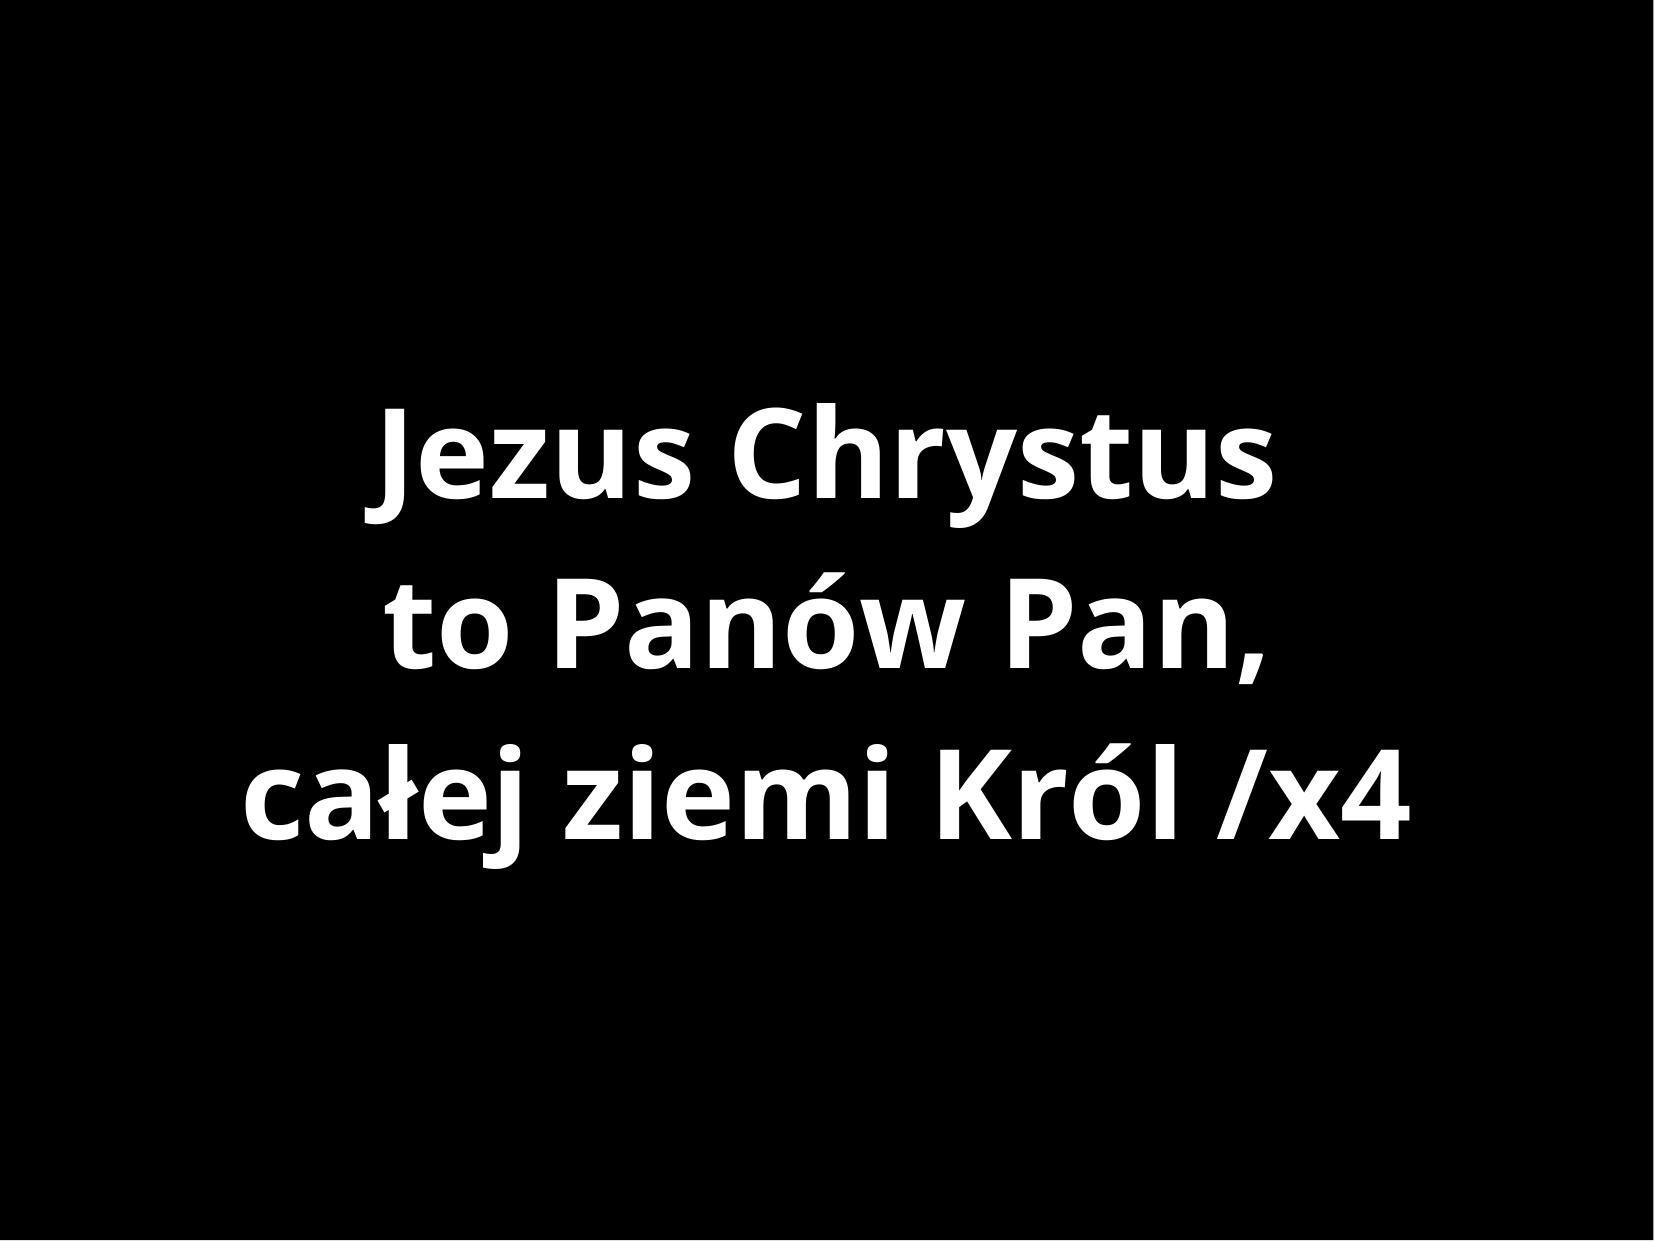

# Jezus Chrystus to Panów Pan, całej ziemi Król /x4